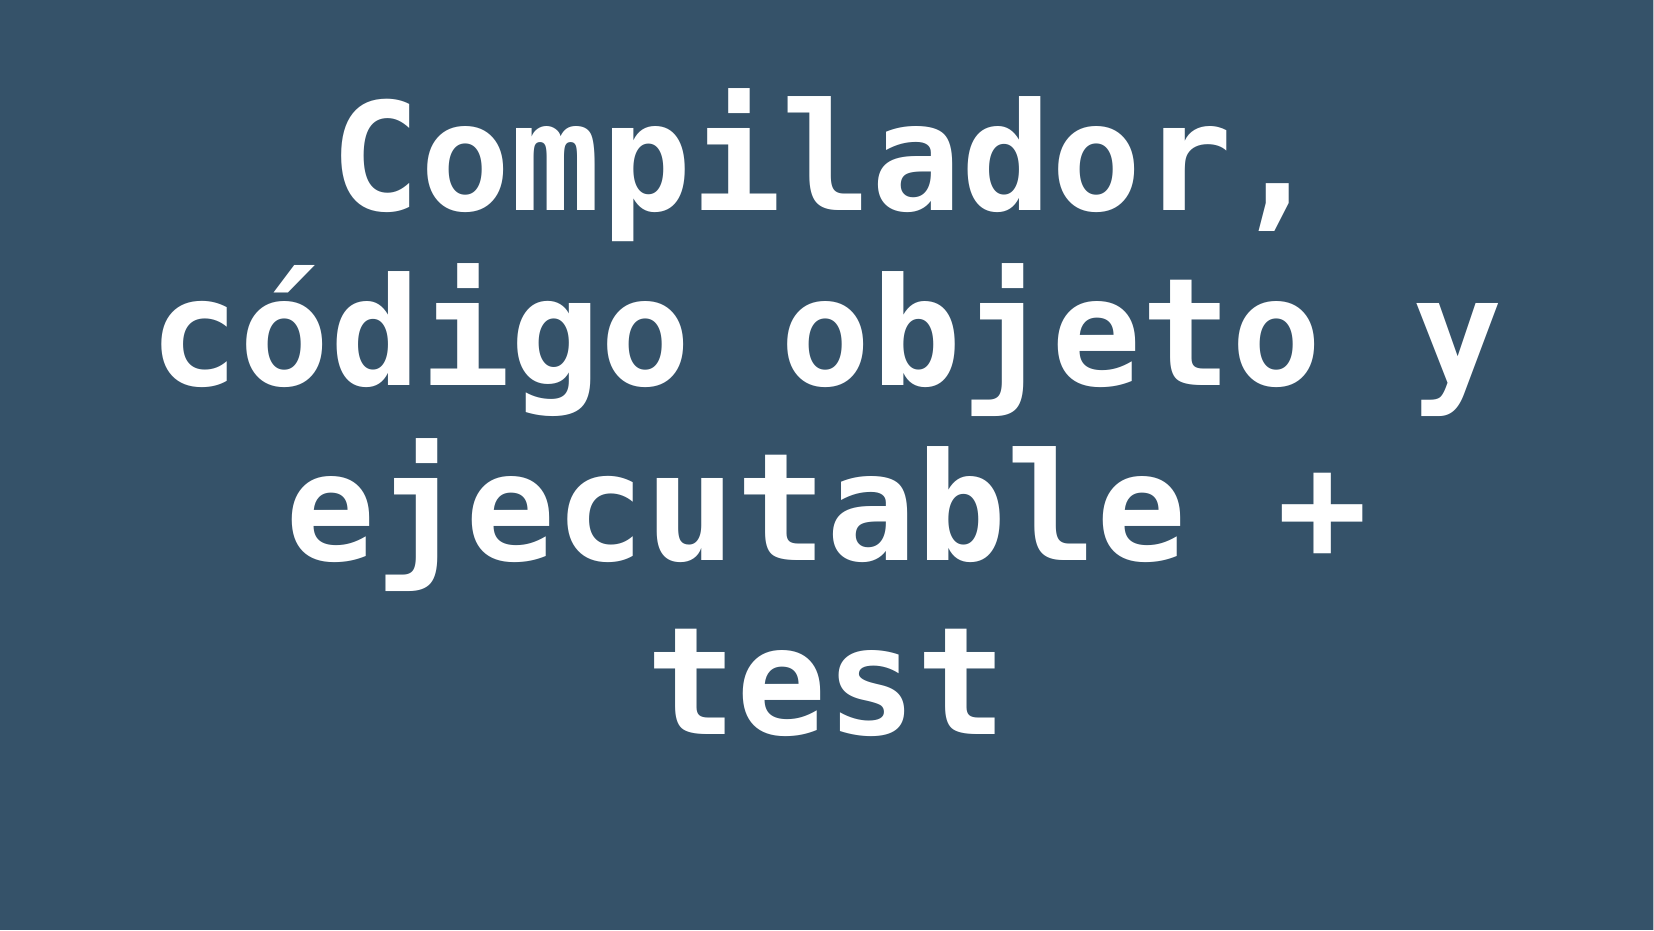

# Compilador, código objeto y ejecutable + test